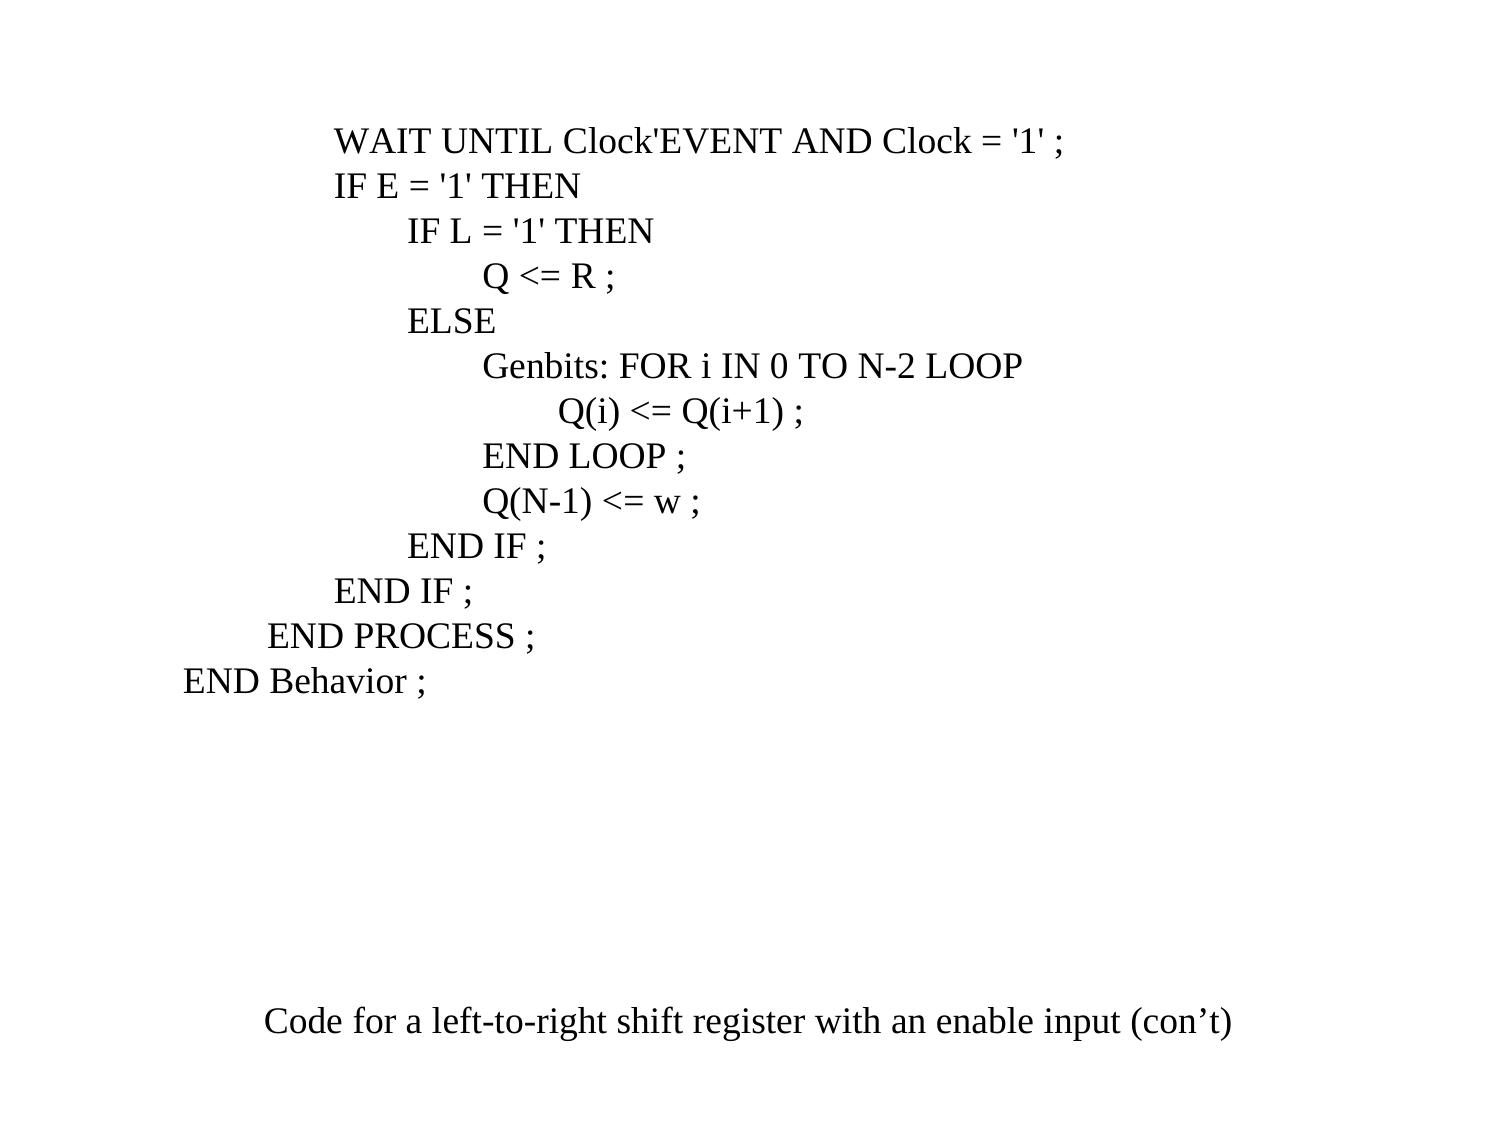

WAIT UNTIL Clock'EVENT AND Clock = '1' ;
		IF E = '1' THEN
			IF L = '1' THEN
				Q <= R ;
			ELSE
				Genbits: FOR i IN 0 TO N-2 LOOP
					Q(i) <= Q(i+1) ;
				END LOOP ;
				Q(N-1) <= w ;
			END IF ;
		END IF ;
	END PROCESS ;
END Behavior ;
Code for a left-to-right shift register with an enable input (con’t)